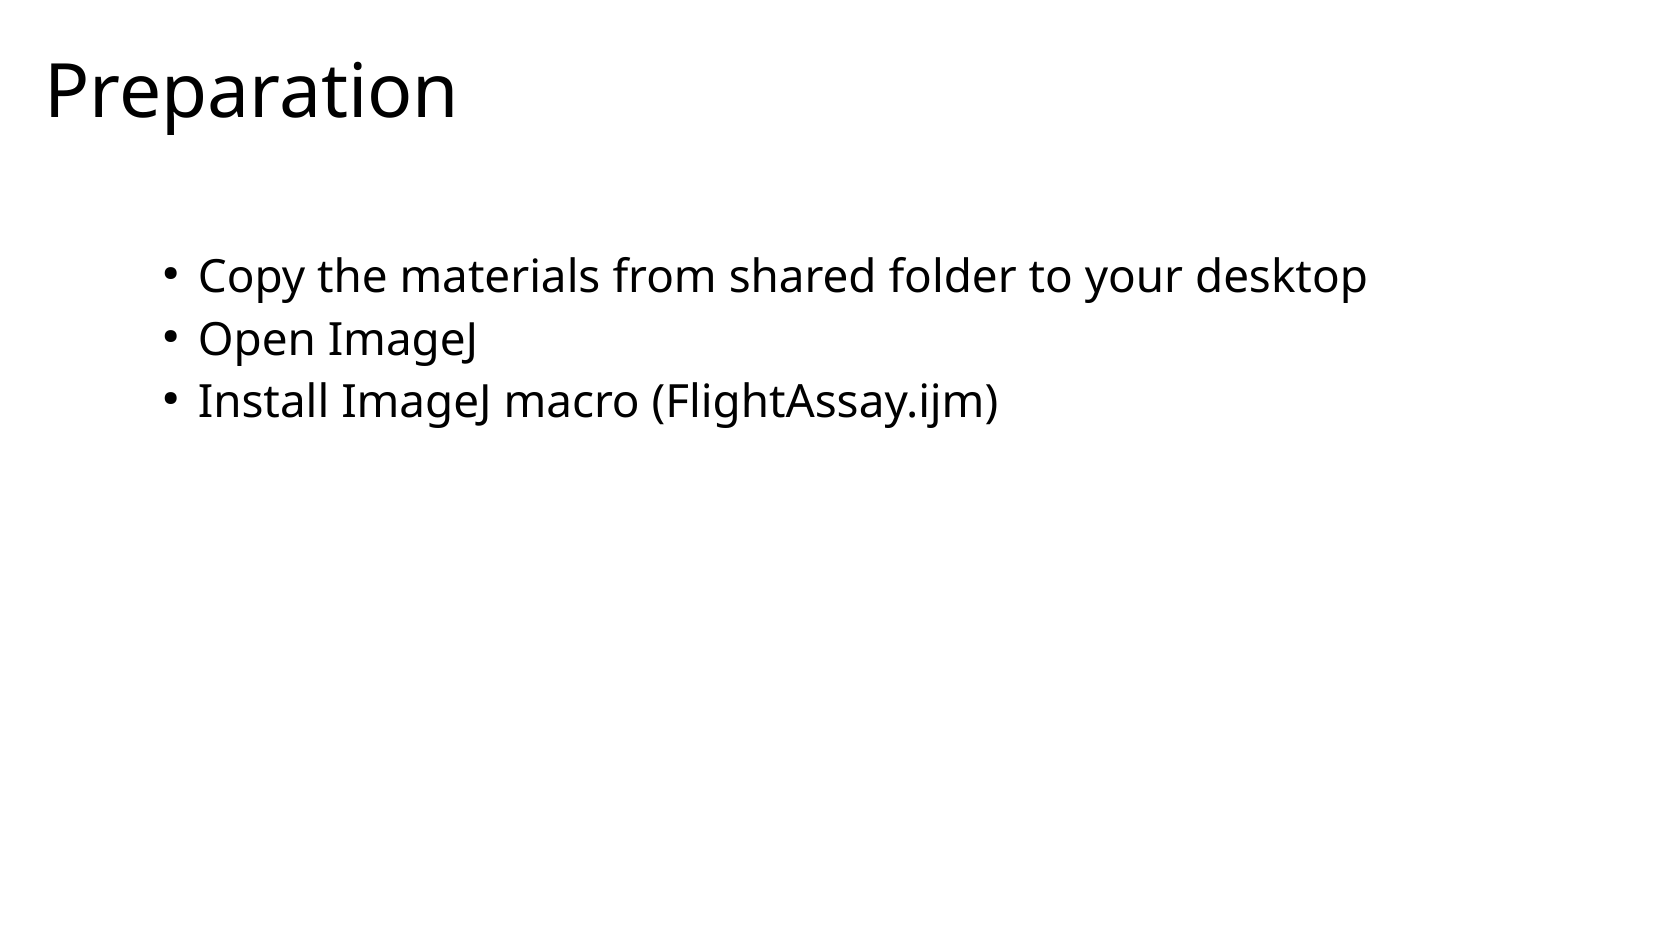

Preparation
Copy the materials from shared folder to your desktop
Open ImageJ
Install ImageJ macro (FlightAssay.ijm)